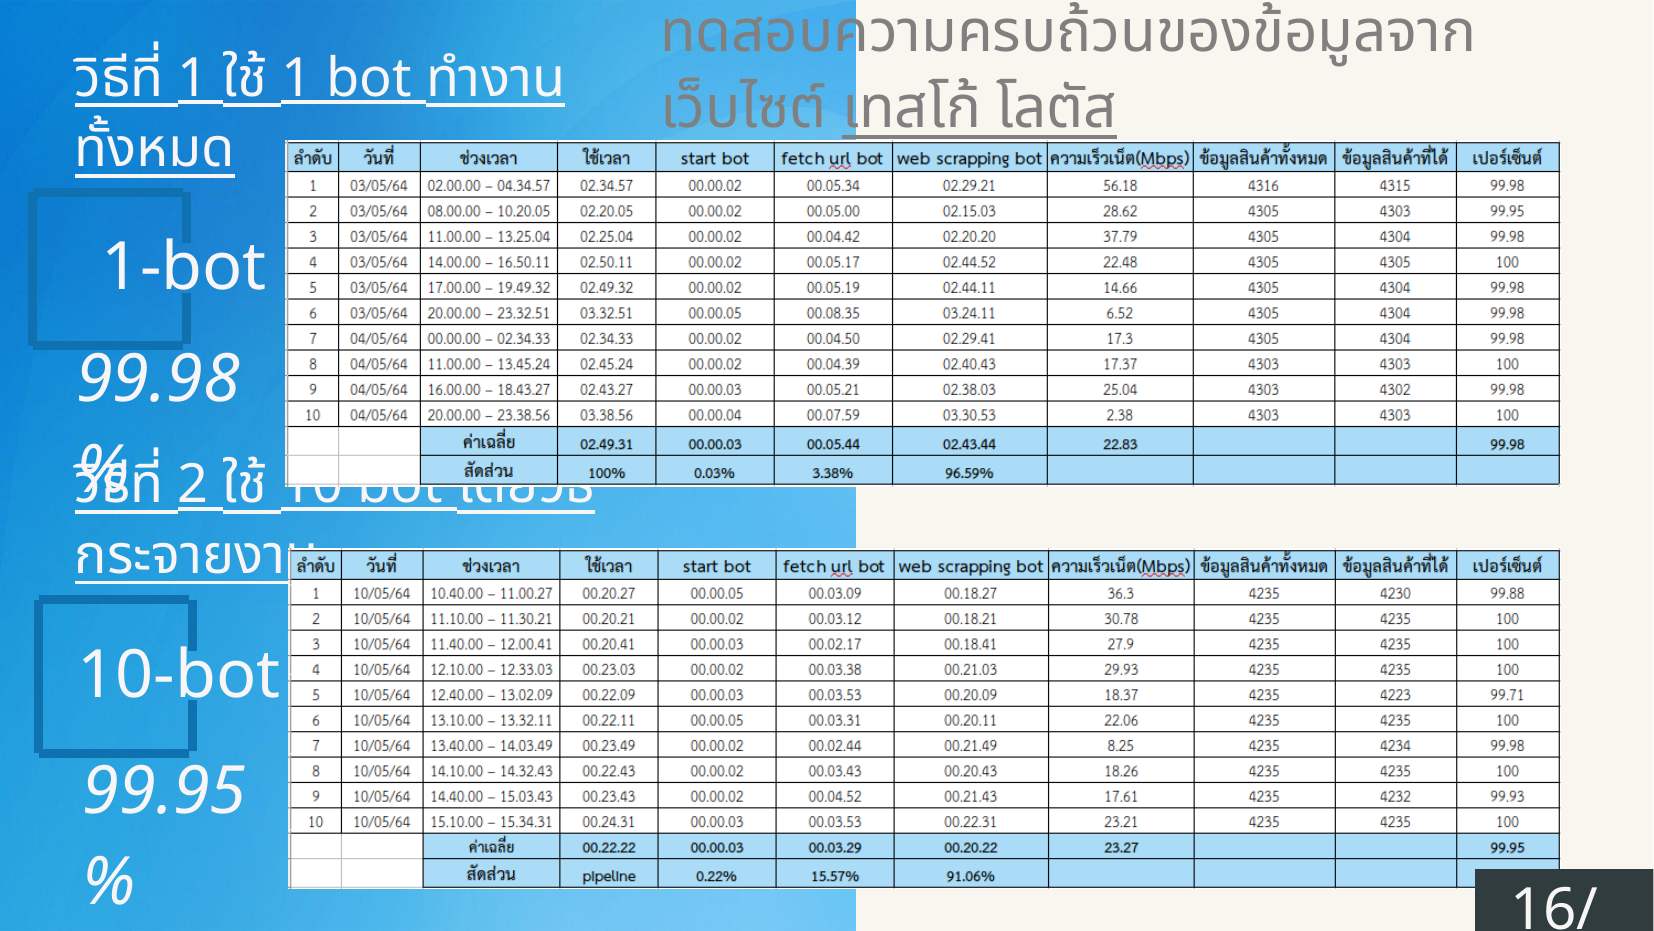

ทดสอบความครบถ้วนของข้อมูลจากเว็บไซต์ เทสโก้ โลตัส
วิธีที่ 1 ใช้ 1 bot ทำงานทั้งหมด
1-bot
# 99.98%
วิธีที่ 2 ใช้ 10 bot โดยวิธีกระจายงาน
10-bot
99.95%
16/33